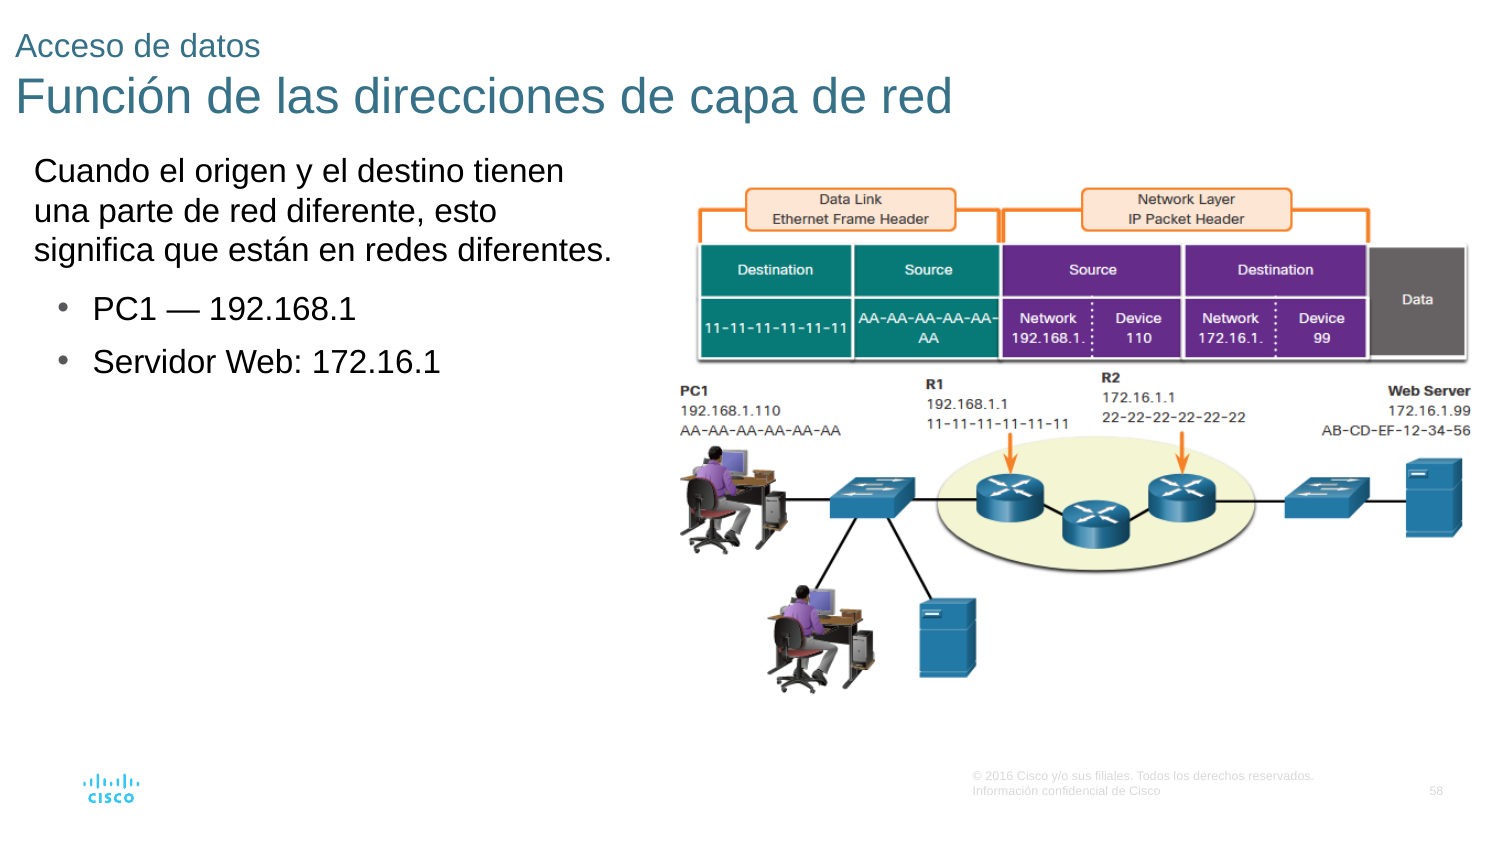

# Acceso de datos Función de las direcciones de capa de red
Cuando el origen y el destino tienen una parte de red diferente, esto significa que están en redes diferentes.
PC1 — 192.168.1
Servidor Web: 172.16.1